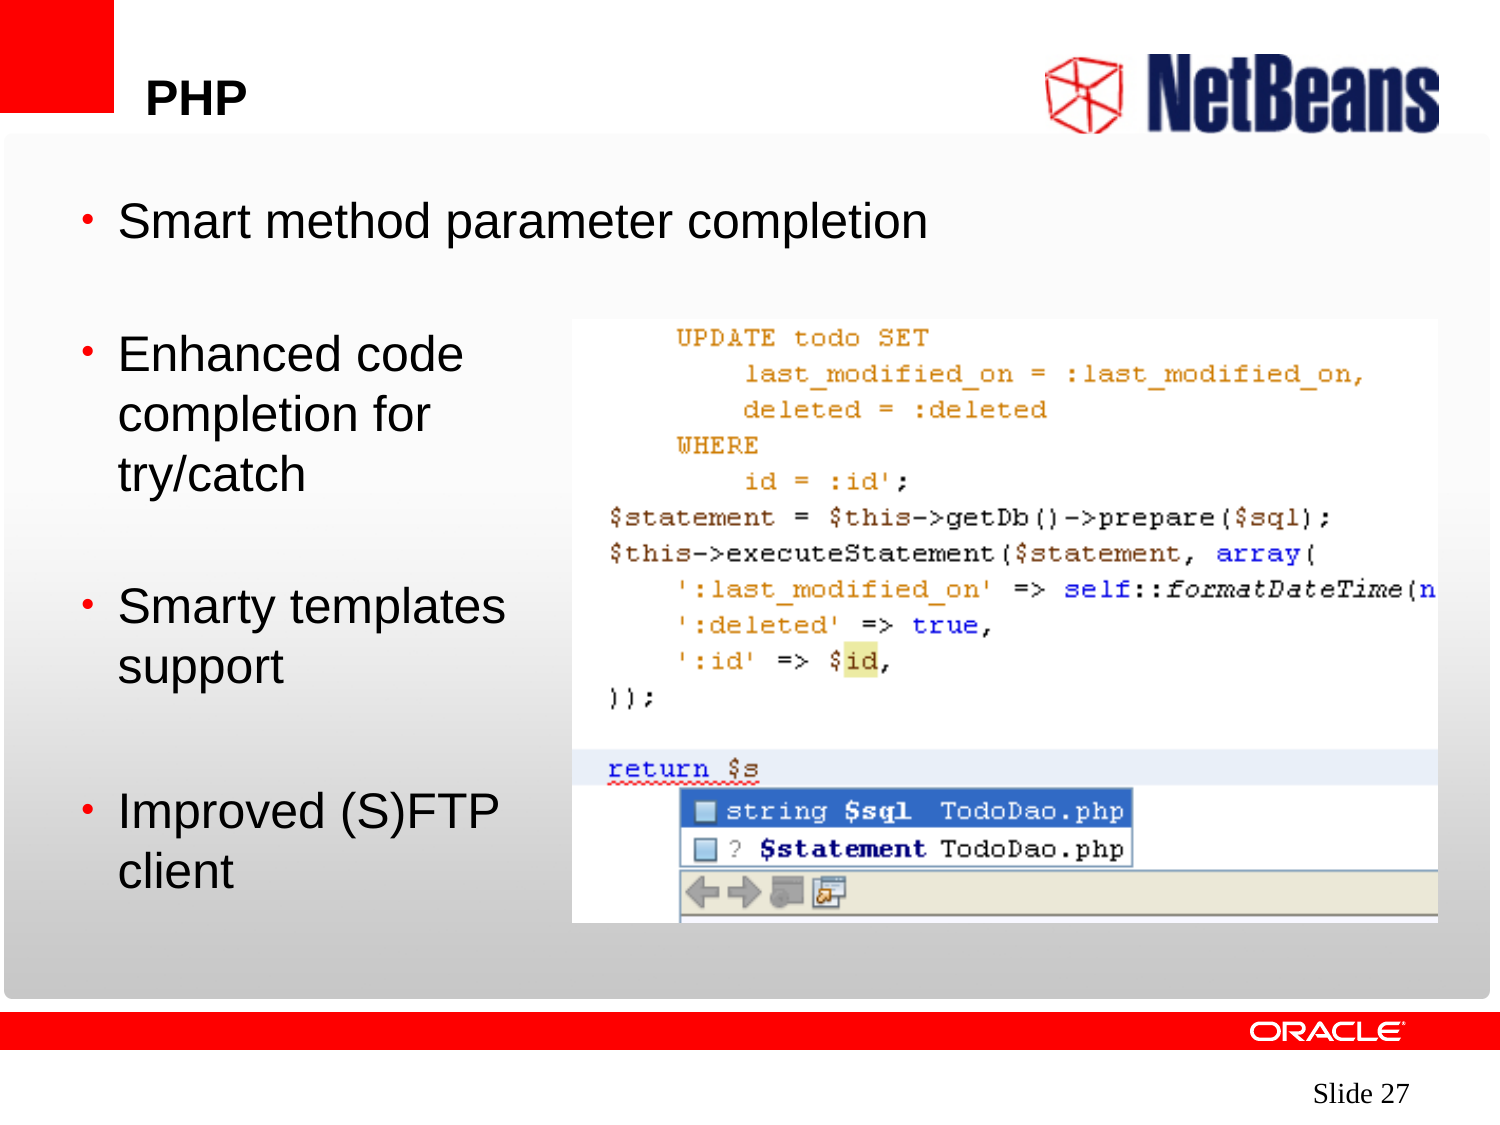

# PHP
Smart method parameter completion
Enhanced code
completion for
try/catch
Smarty templates
support
Improved (S)FTP
client